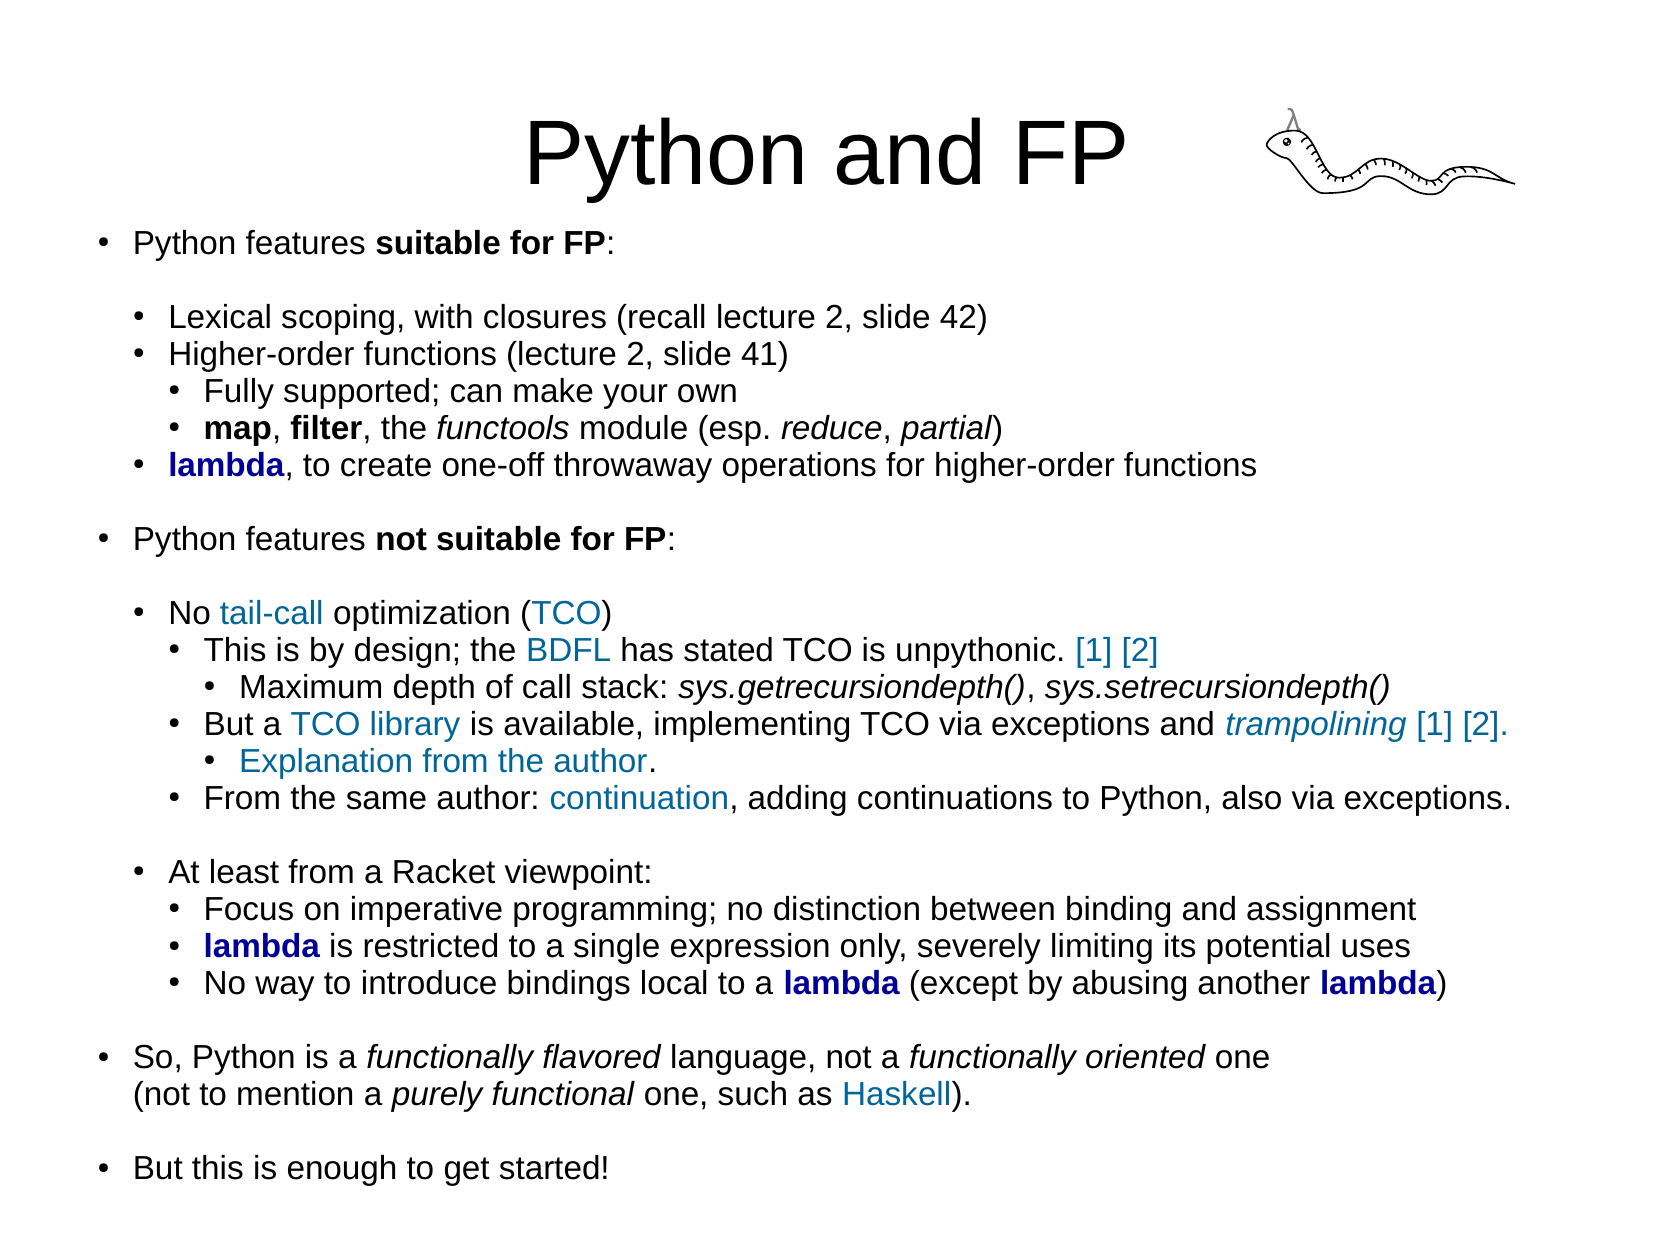

# Python and FP
Python features suitable for FP:
Lexical scoping, with closures (recall lecture 2, slide 42)
Higher-order functions (lecture 2, slide 41)
Fully supported; can make your own
map, filter, the functools module (esp. reduce, partial)
lambda, to create one-off throwaway operations for higher-order functions
Python features not suitable for FP:
No tail-call optimization (TCO)
This is by design; the BDFL has stated TCO is unpythonic. [1] [2]
Maximum depth of call stack: sys.getrecursiondepth(), sys.setrecursiondepth()
But a TCO library is available, implementing TCO via exceptions and trampolining [1] [2].
Explanation from the author.
From the same author: continuation, adding continuations to Python, also via exceptions.
At least from a Racket viewpoint:
Focus on imperative programming; no distinction between binding and assignment
lambda is restricted to a single expression only, severely limiting its potential uses
No way to introduce bindings local to a lambda (except by abusing another lambda)
So, Python is a functionally flavored language, not a functionally oriented one
(not to mention a purely functional one, such as Haskell).
But this is enough to get started!